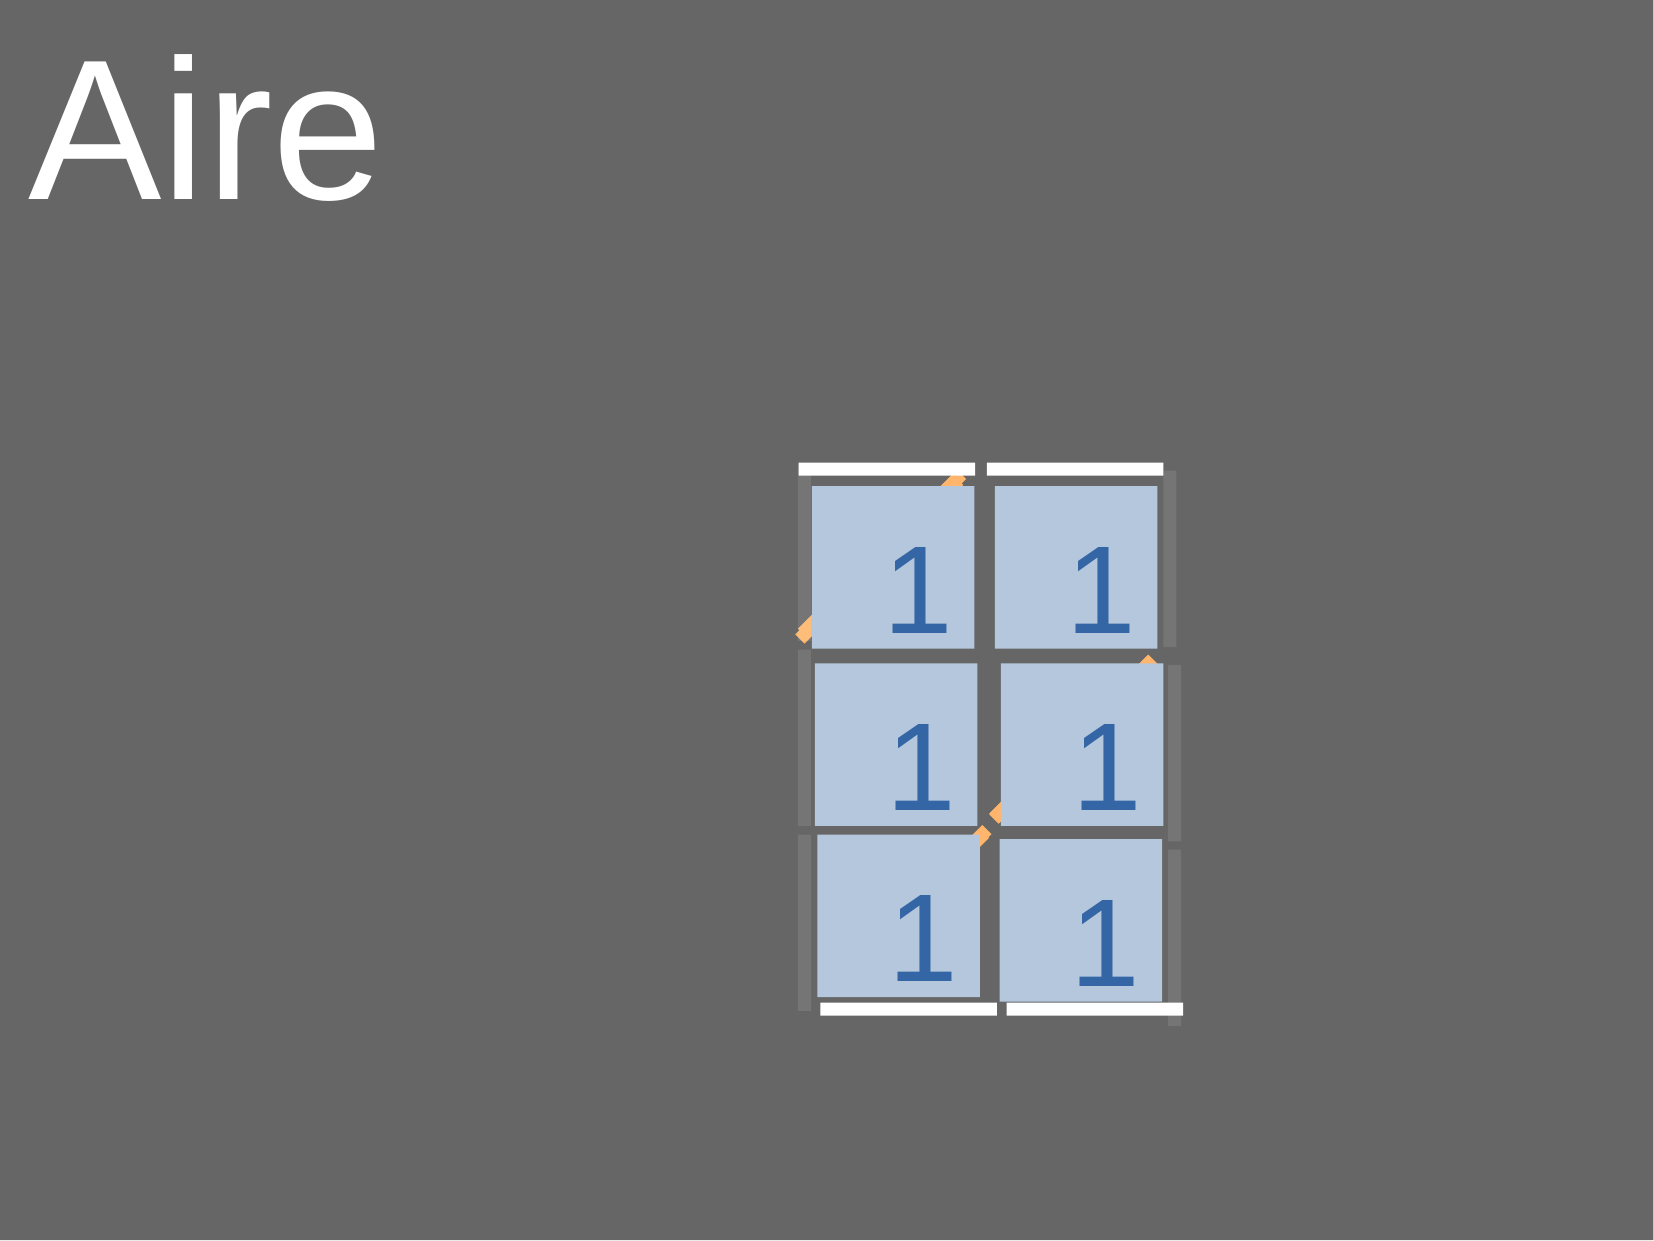

# Aire
1
1
1
1
1
1